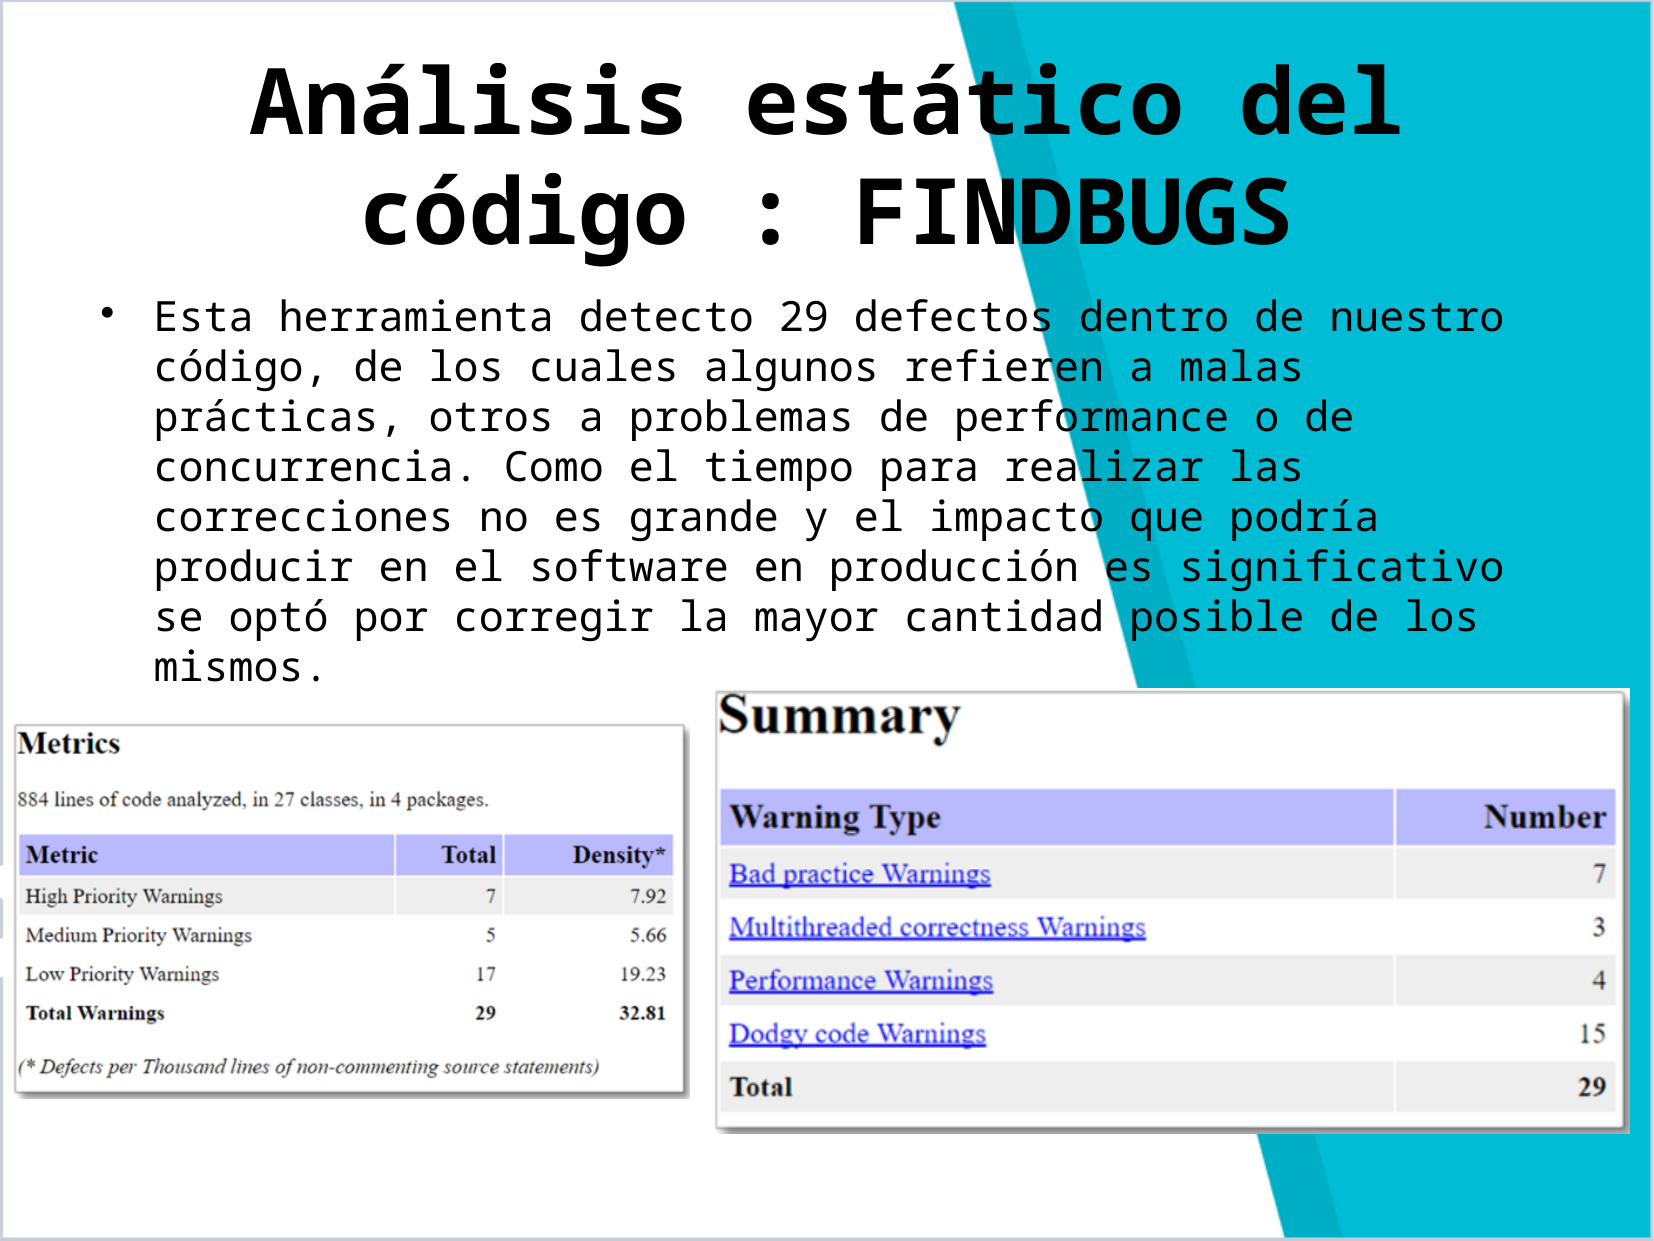

Análisis estático del código : FINDBUGS
Esta herramienta detecto 29 defectos dentro de nuestro código, de los cuales algunos refieren a malas prácticas, otros a problemas de performance o de concurrencia. Como el tiempo para realizar las correcciones no es grande y el impacto que podría producir en el software en producción es significativo se optó por corregir la mayor cantidad posible de los mismos.